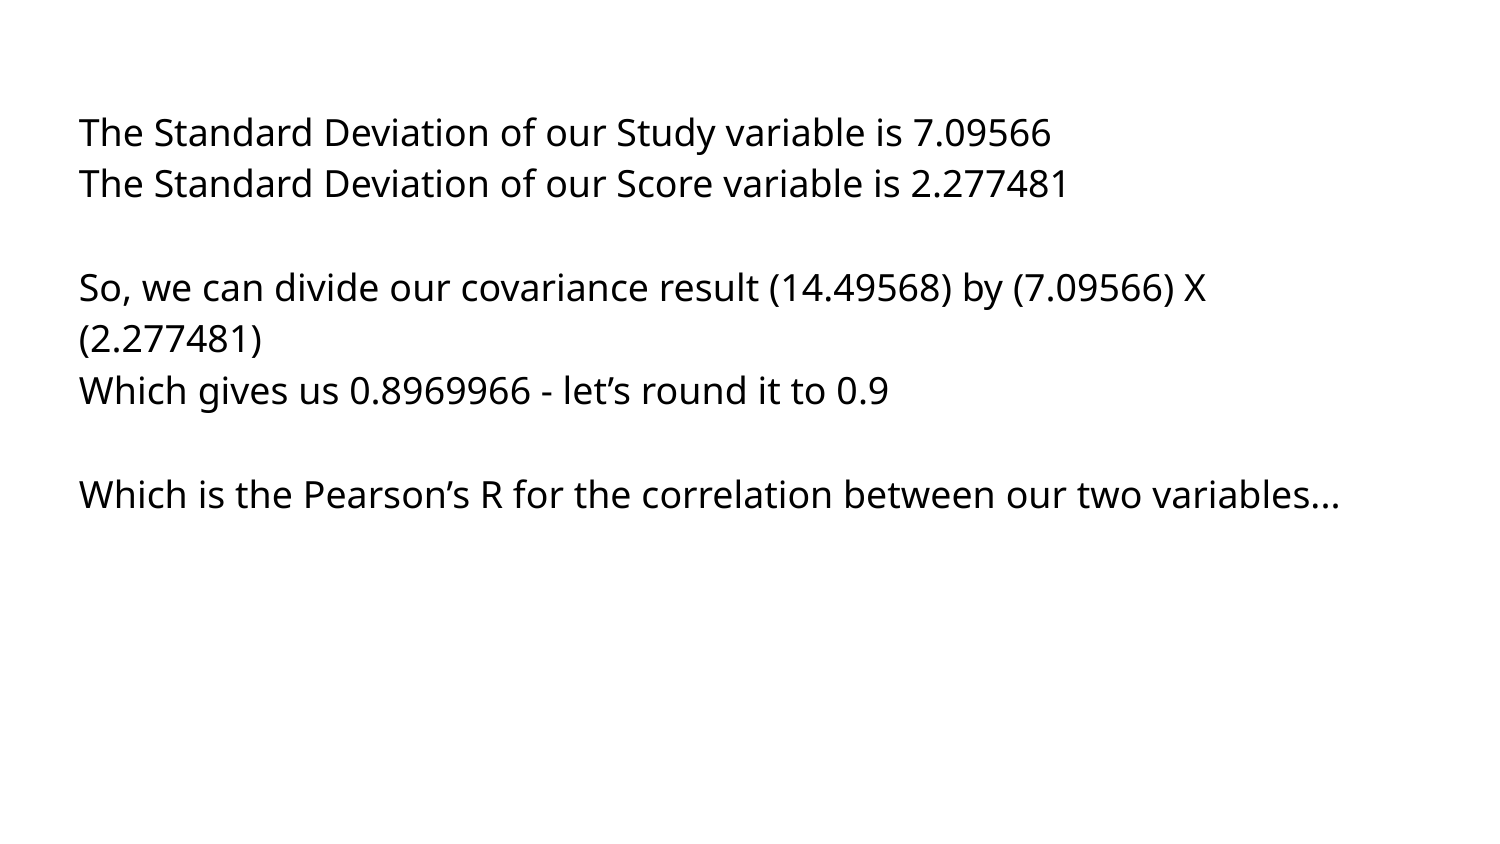

The Standard Deviation of our Study variable is 7.09566
The Standard Deviation of our Score variable is 2.277481
So, we can divide our covariance result (14.49568) by (7.09566) X (2.277481)
Which gives us 0.8969966 - let’s round it to 0.9
Which is the Pearson’s R for the correlation between our two variables...